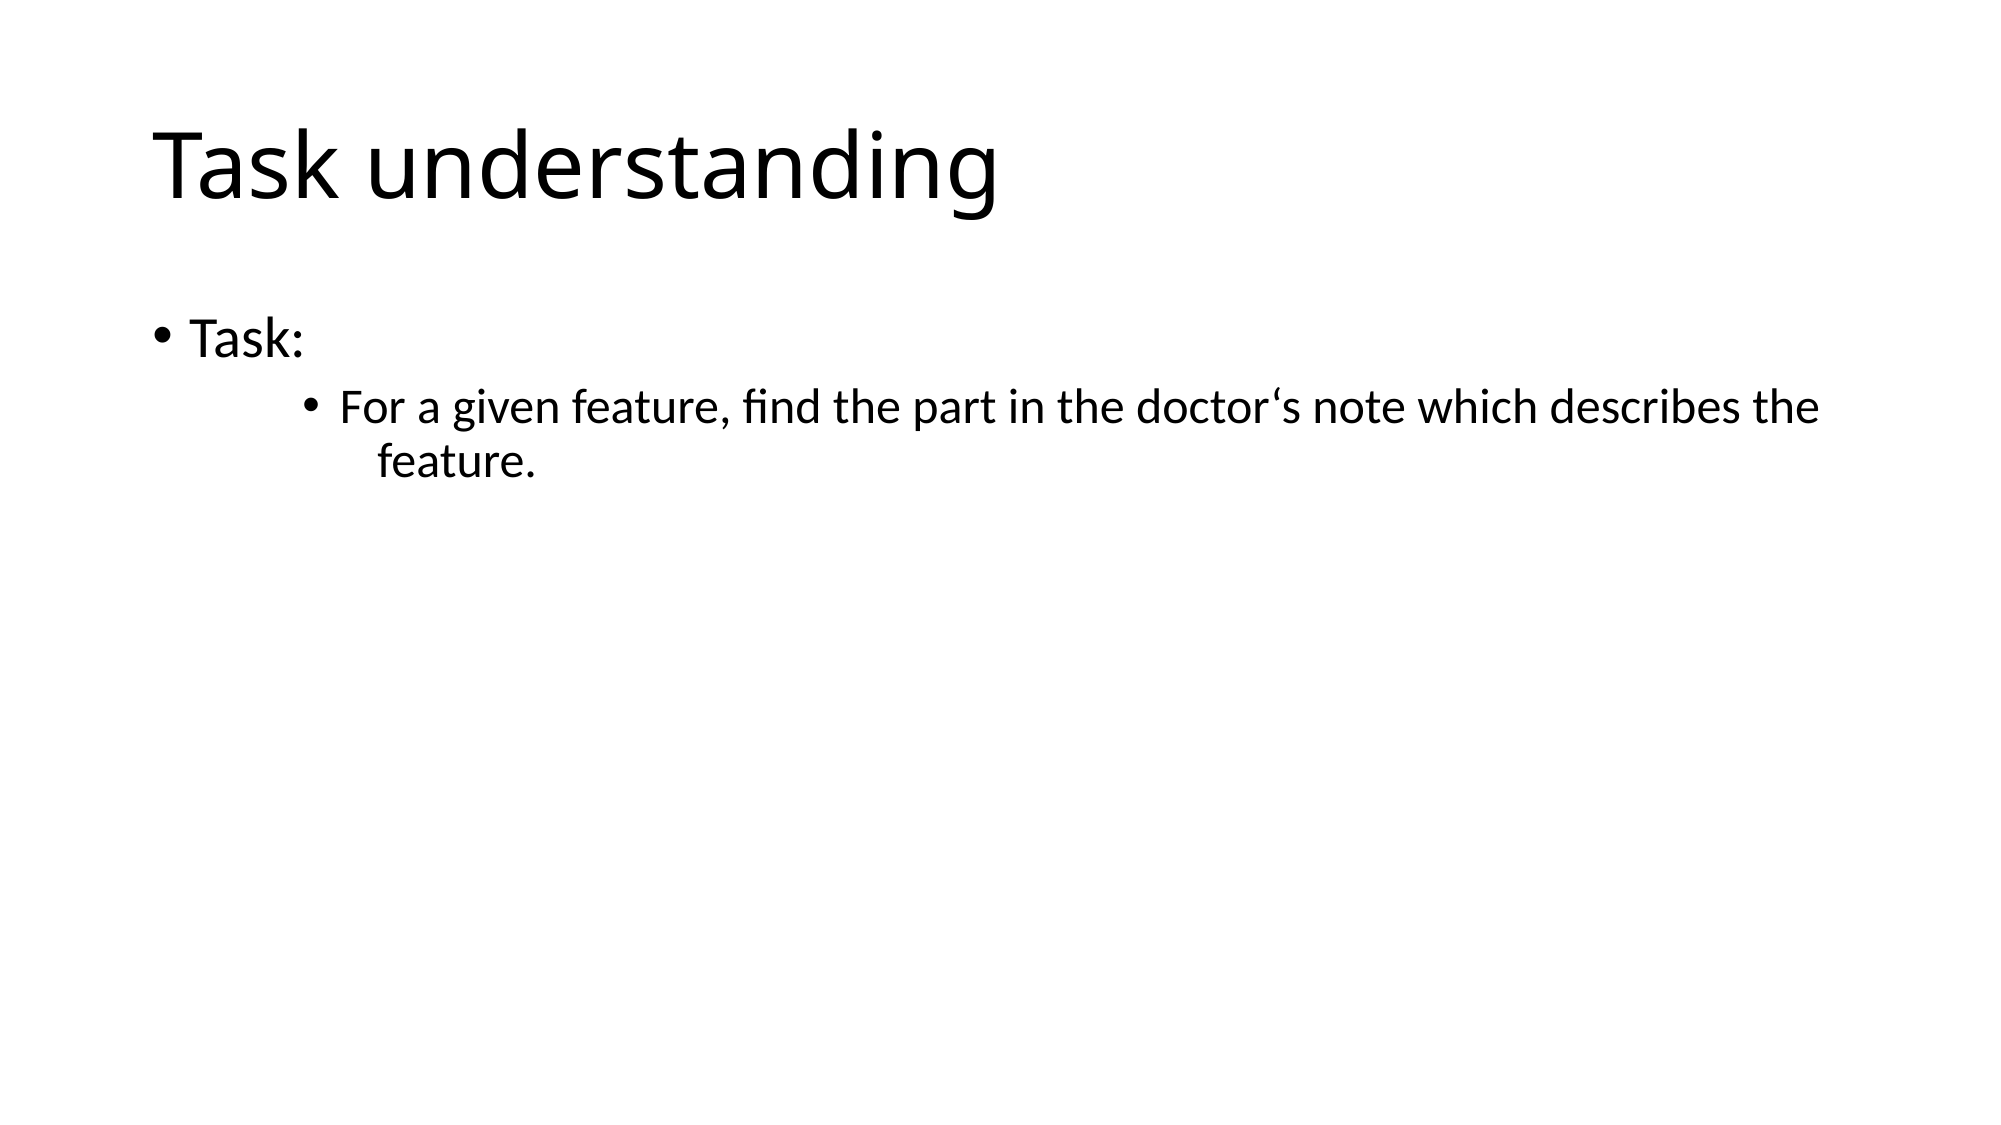

# Task understanding
Task:
For a given feature, find the part in the doctor‘s note which describes the feature.